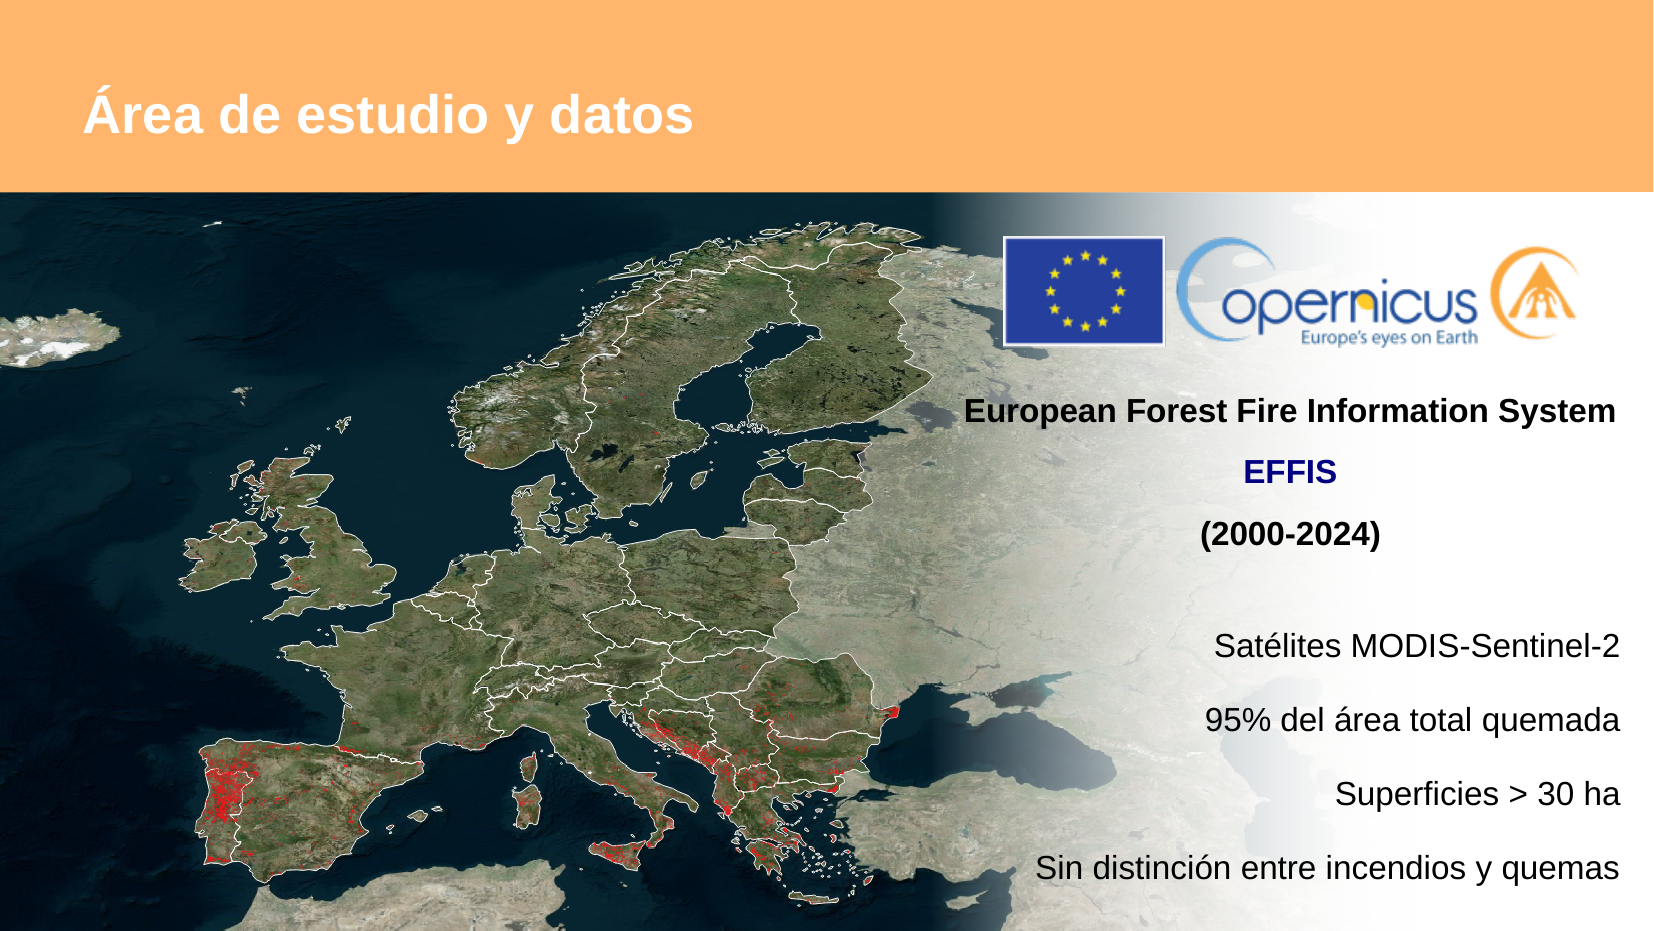

# Área de estudio y datos
European Forest Fire Information System
EFFIS
(2000-2024)
Satélites MODIS-Sentinel-2
95% del área total quemada
Superficies > 30 ha
Sin distinción entre incendios y quemas